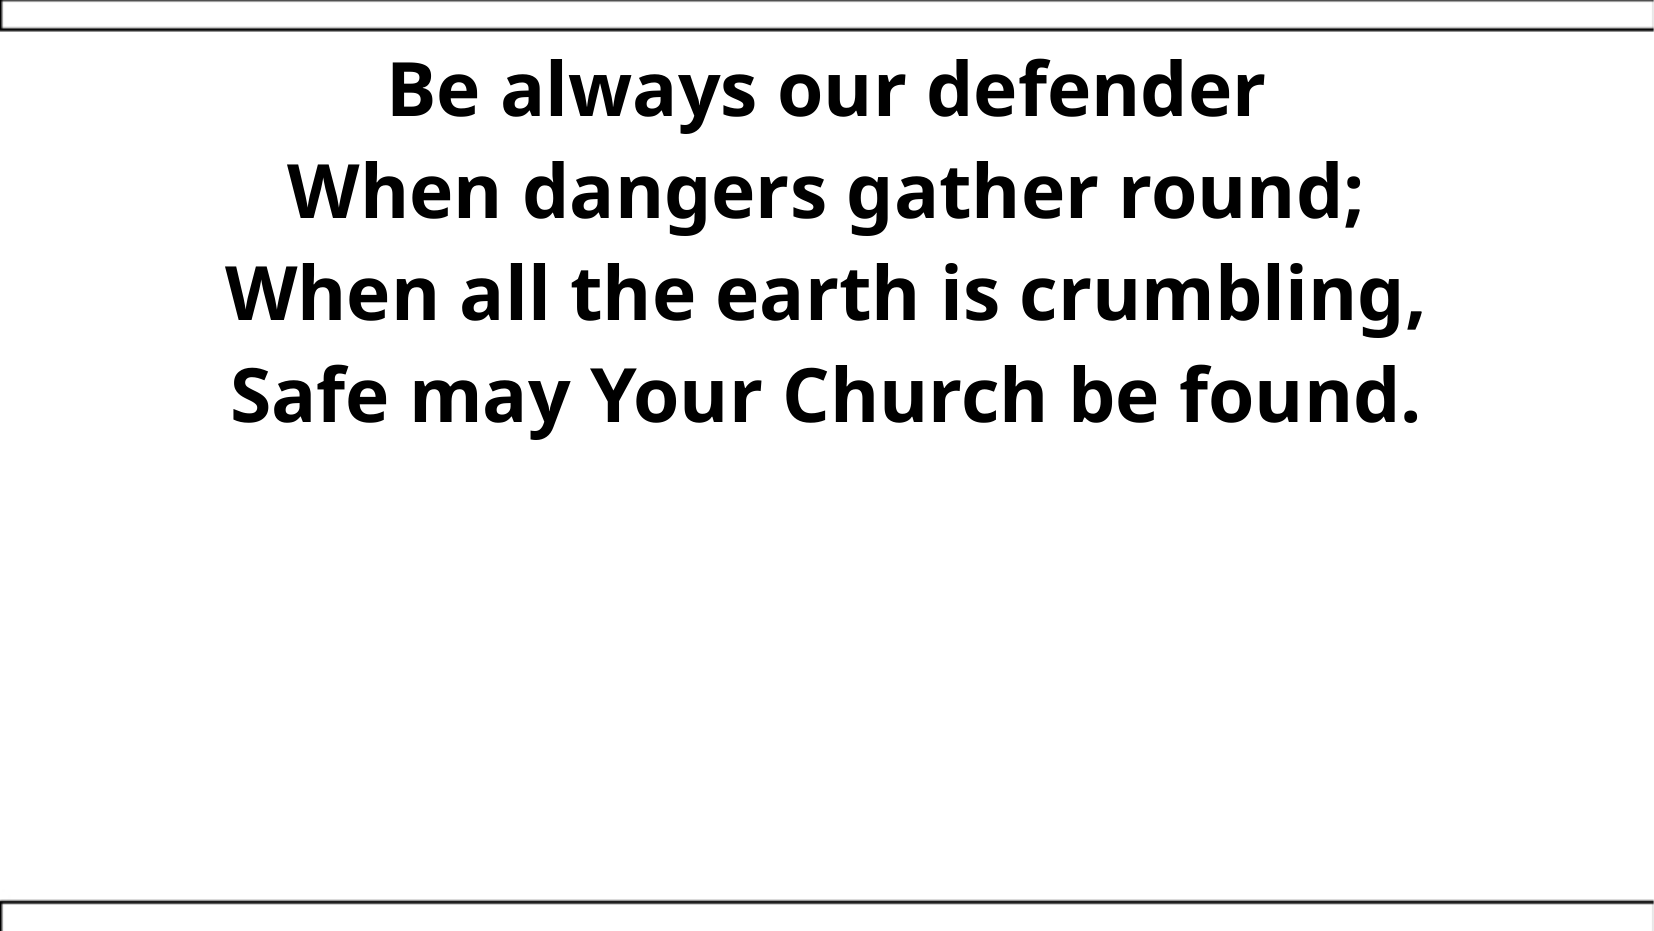

Be always our defender
When dangers gather round;
When all the earth is crumbling,
Safe may Your Church be found.